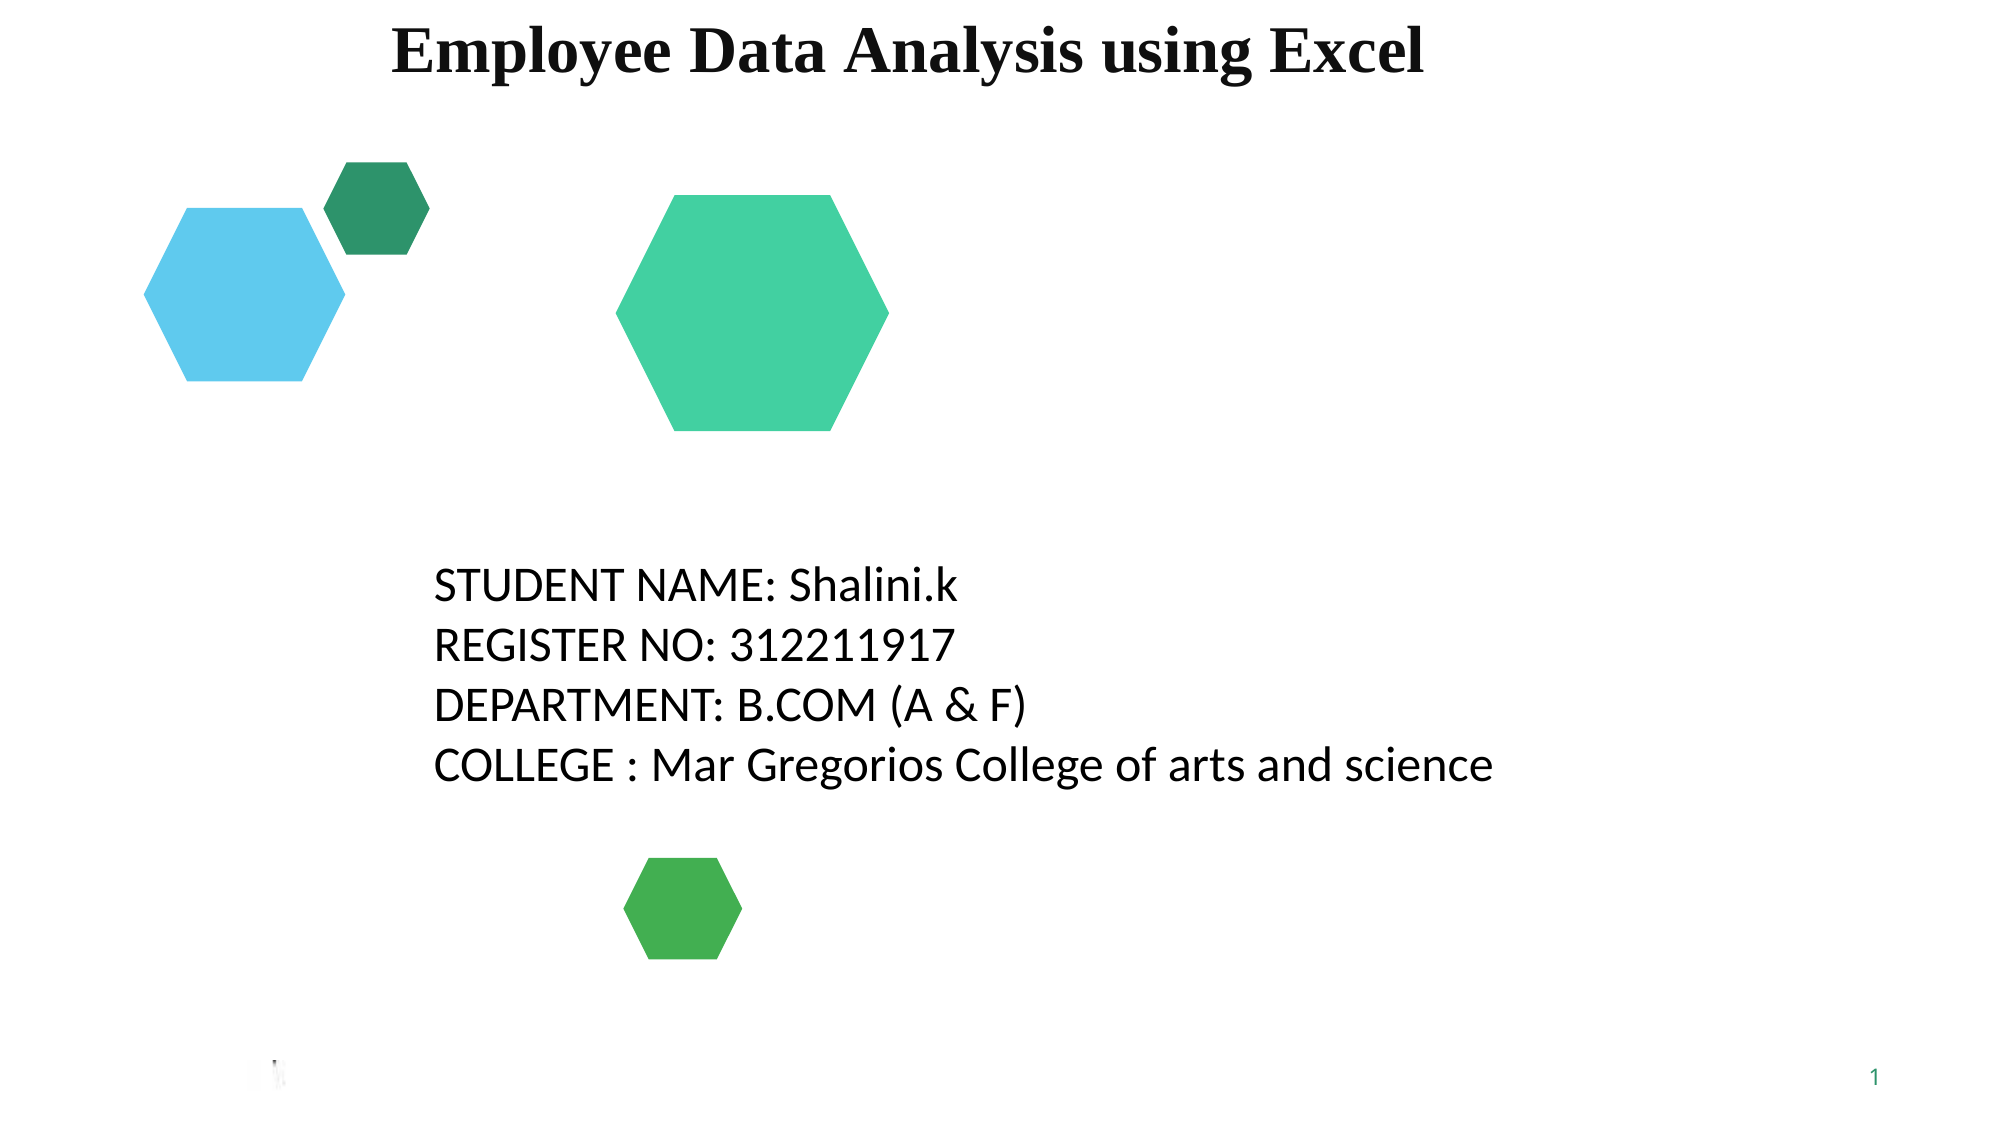

# Employee Data Analysis using Excel
STUDENT NAME: Shalini.k
REGISTER NO: 312211917
DEPARTMENT: B.COM (A & F)
COLLEGE : Mar Gregorios College of arts and science